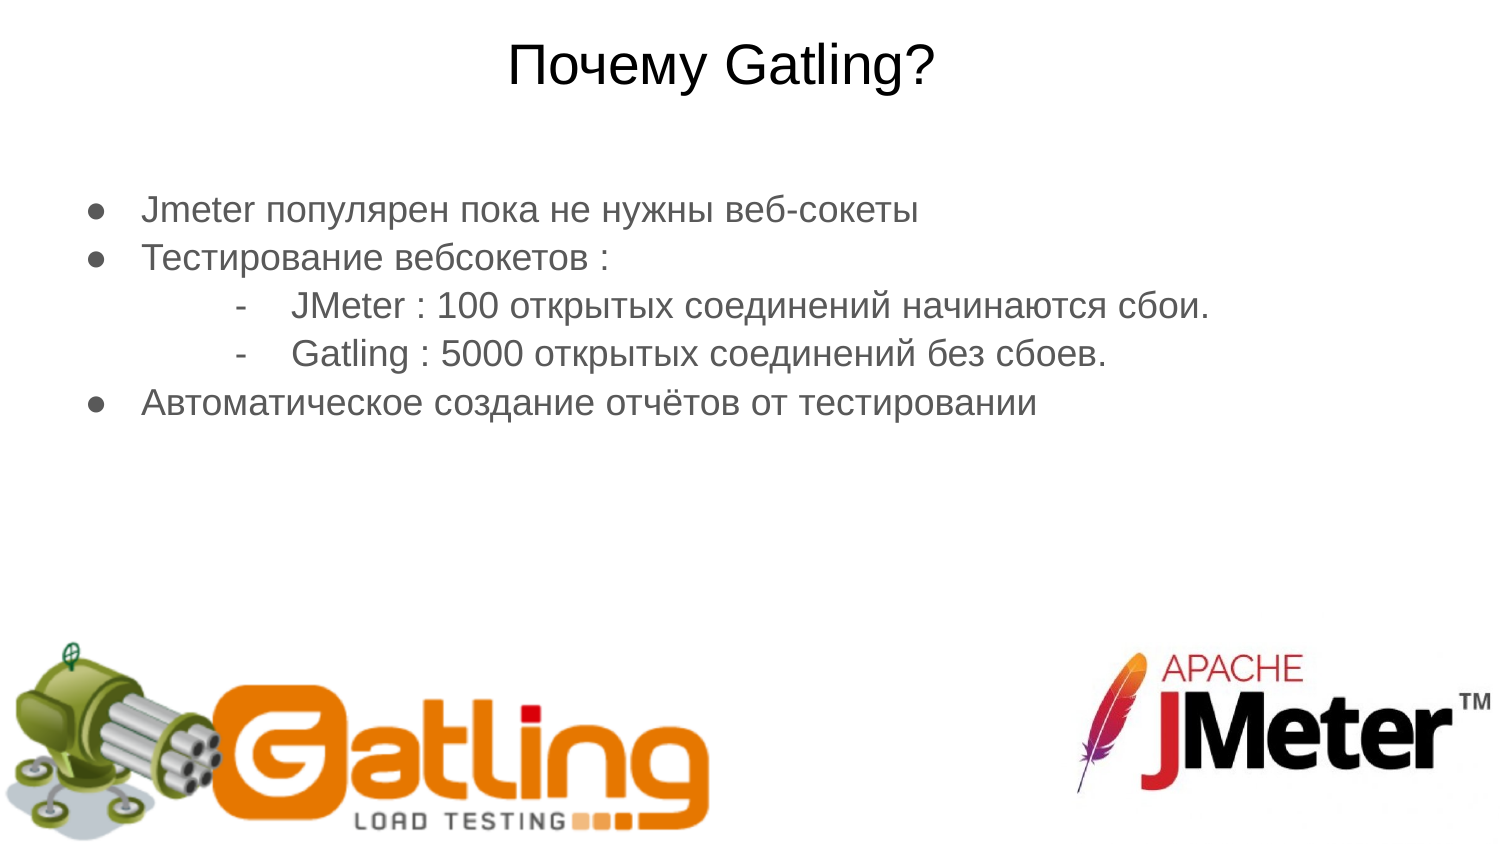

# Почему Gatling?
Jmeter популярен пока не нужны веб-сокеты
Тестирование вебсокетов :
JMeter : 100 открытых соединений начинаются сбои.
Gatling : 5000 открытых соединений без сбоев.
Автоматическое создание отчётов от тестировании